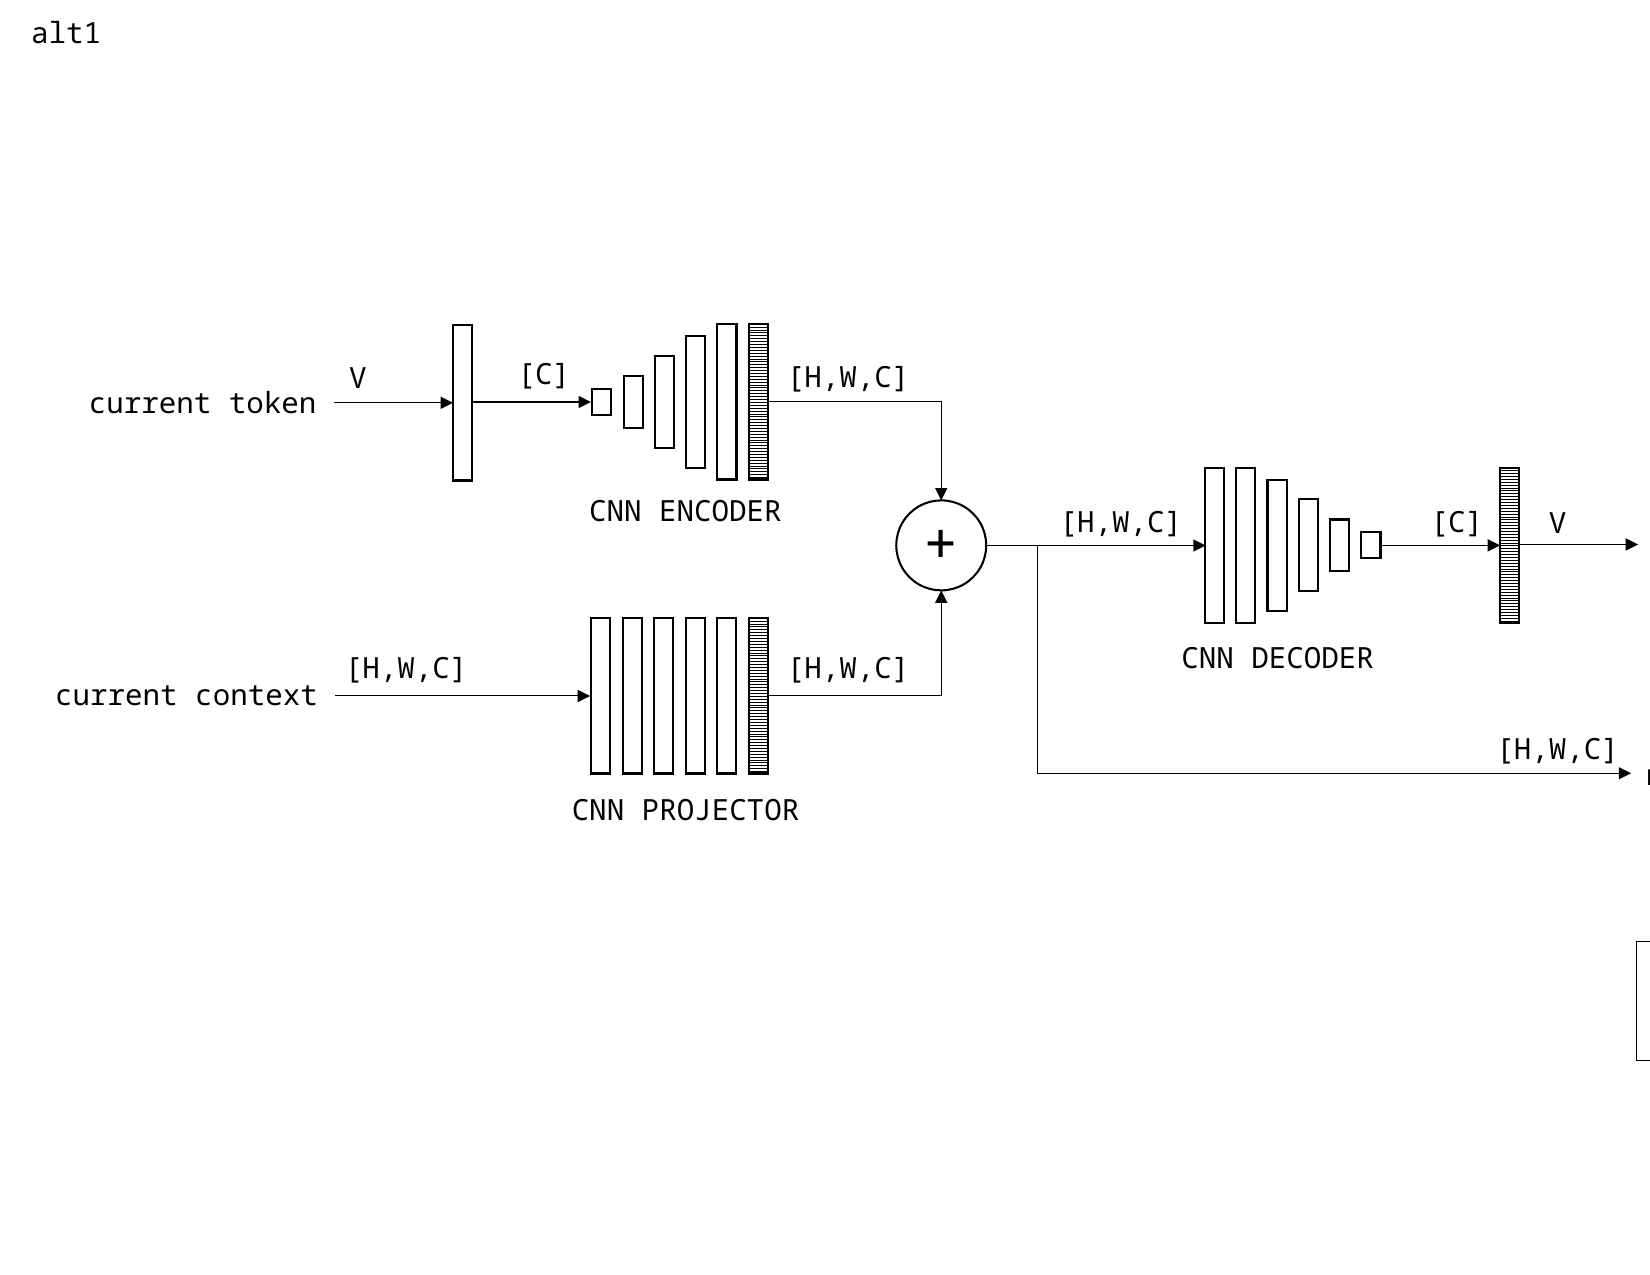

alt1
[C]
[H,W,C]
V
current token
CNN ENCODER
[H,W,C]
[C]
V
+
next token
CNN DECODER
[H,W,C]
[H,W,C]
current context
[H,W,C]
next context
CNN PROJECTOR
V	256
C	384
H,W	81,81